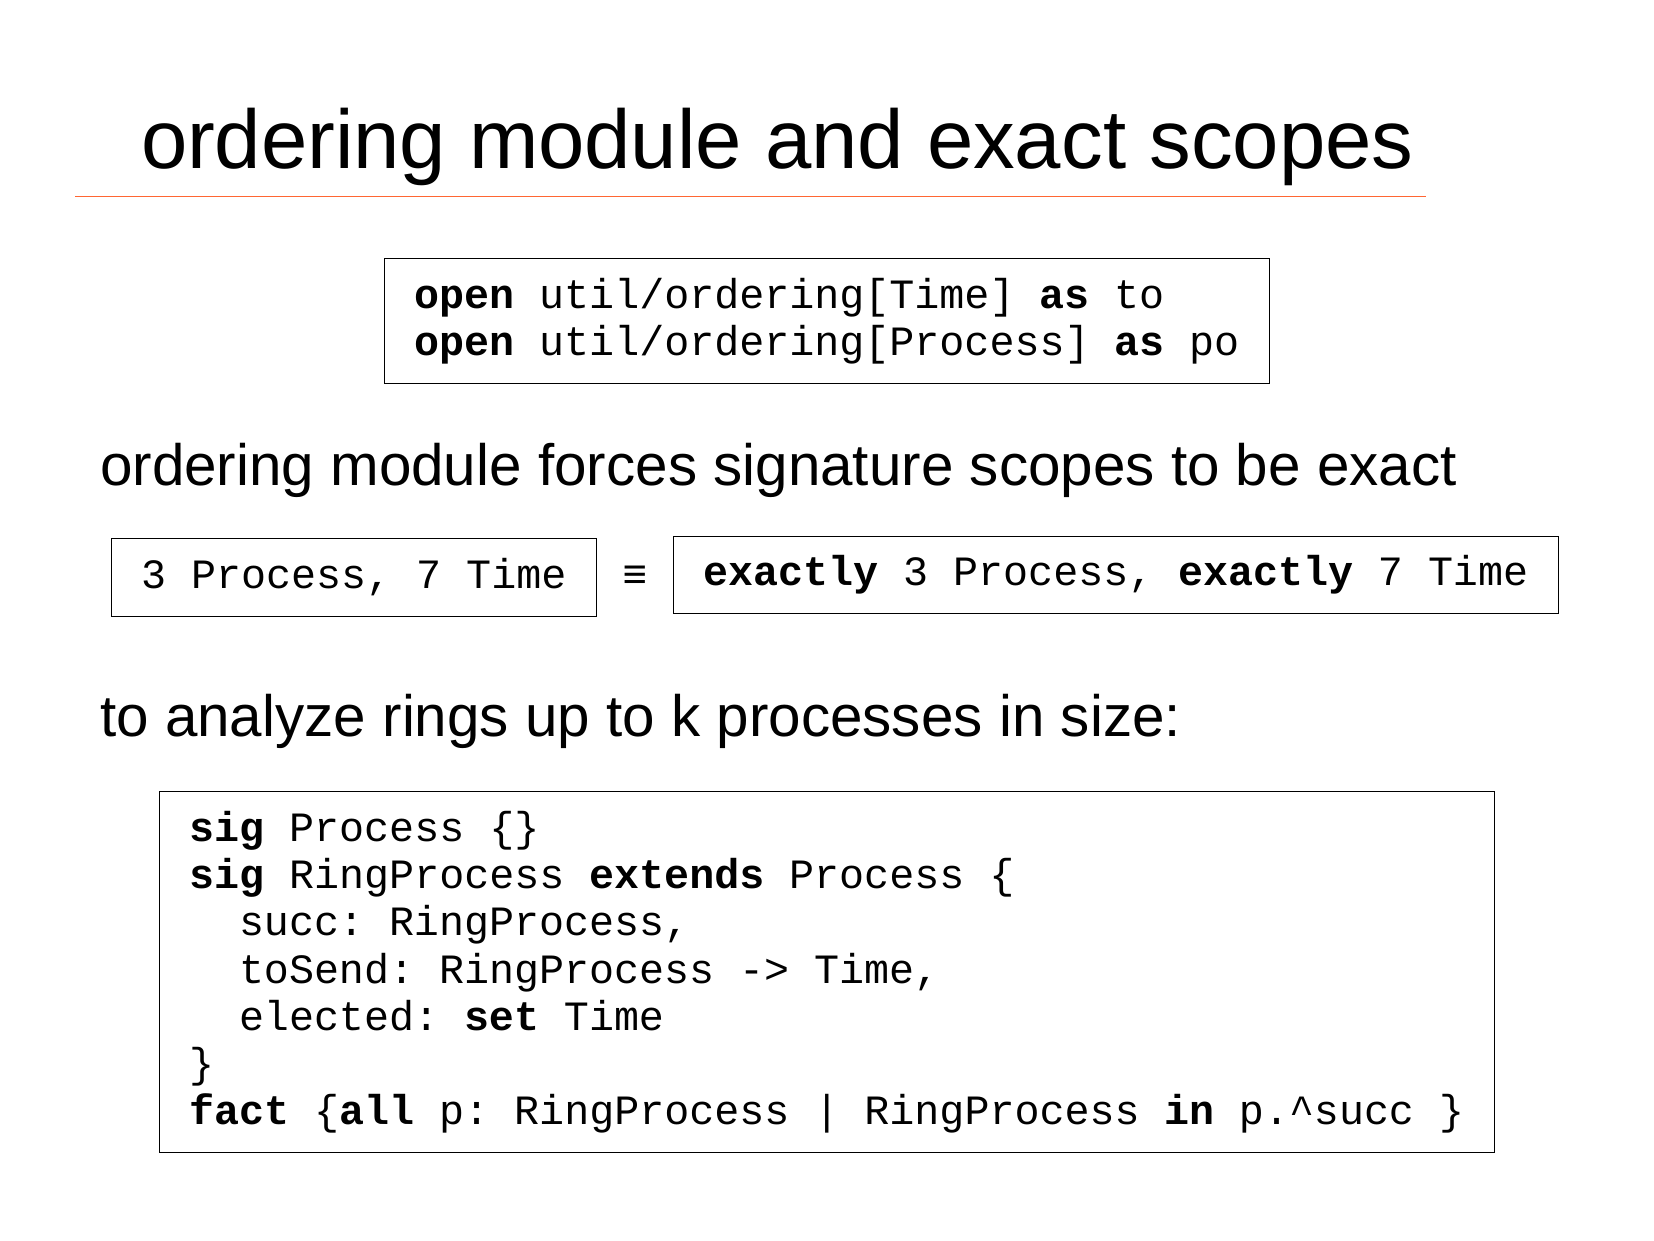

# ordering module and exact scopes
open util/ordering[Time] as to
open util/ordering[Process] as po
ordering module forces signature scopes to be exact
to analyze rings up to k processes in size:
exactly 3 Process, exactly 7 Time
3 Process, 7 Time
≡
sig Process {}
sig RingProcess extends Process {
 succ: RingProcess,
 toSend: RingProcess -> Time,
 elected: set Time
}
fact {all p: RingProcess | RingProcess in p.^succ }